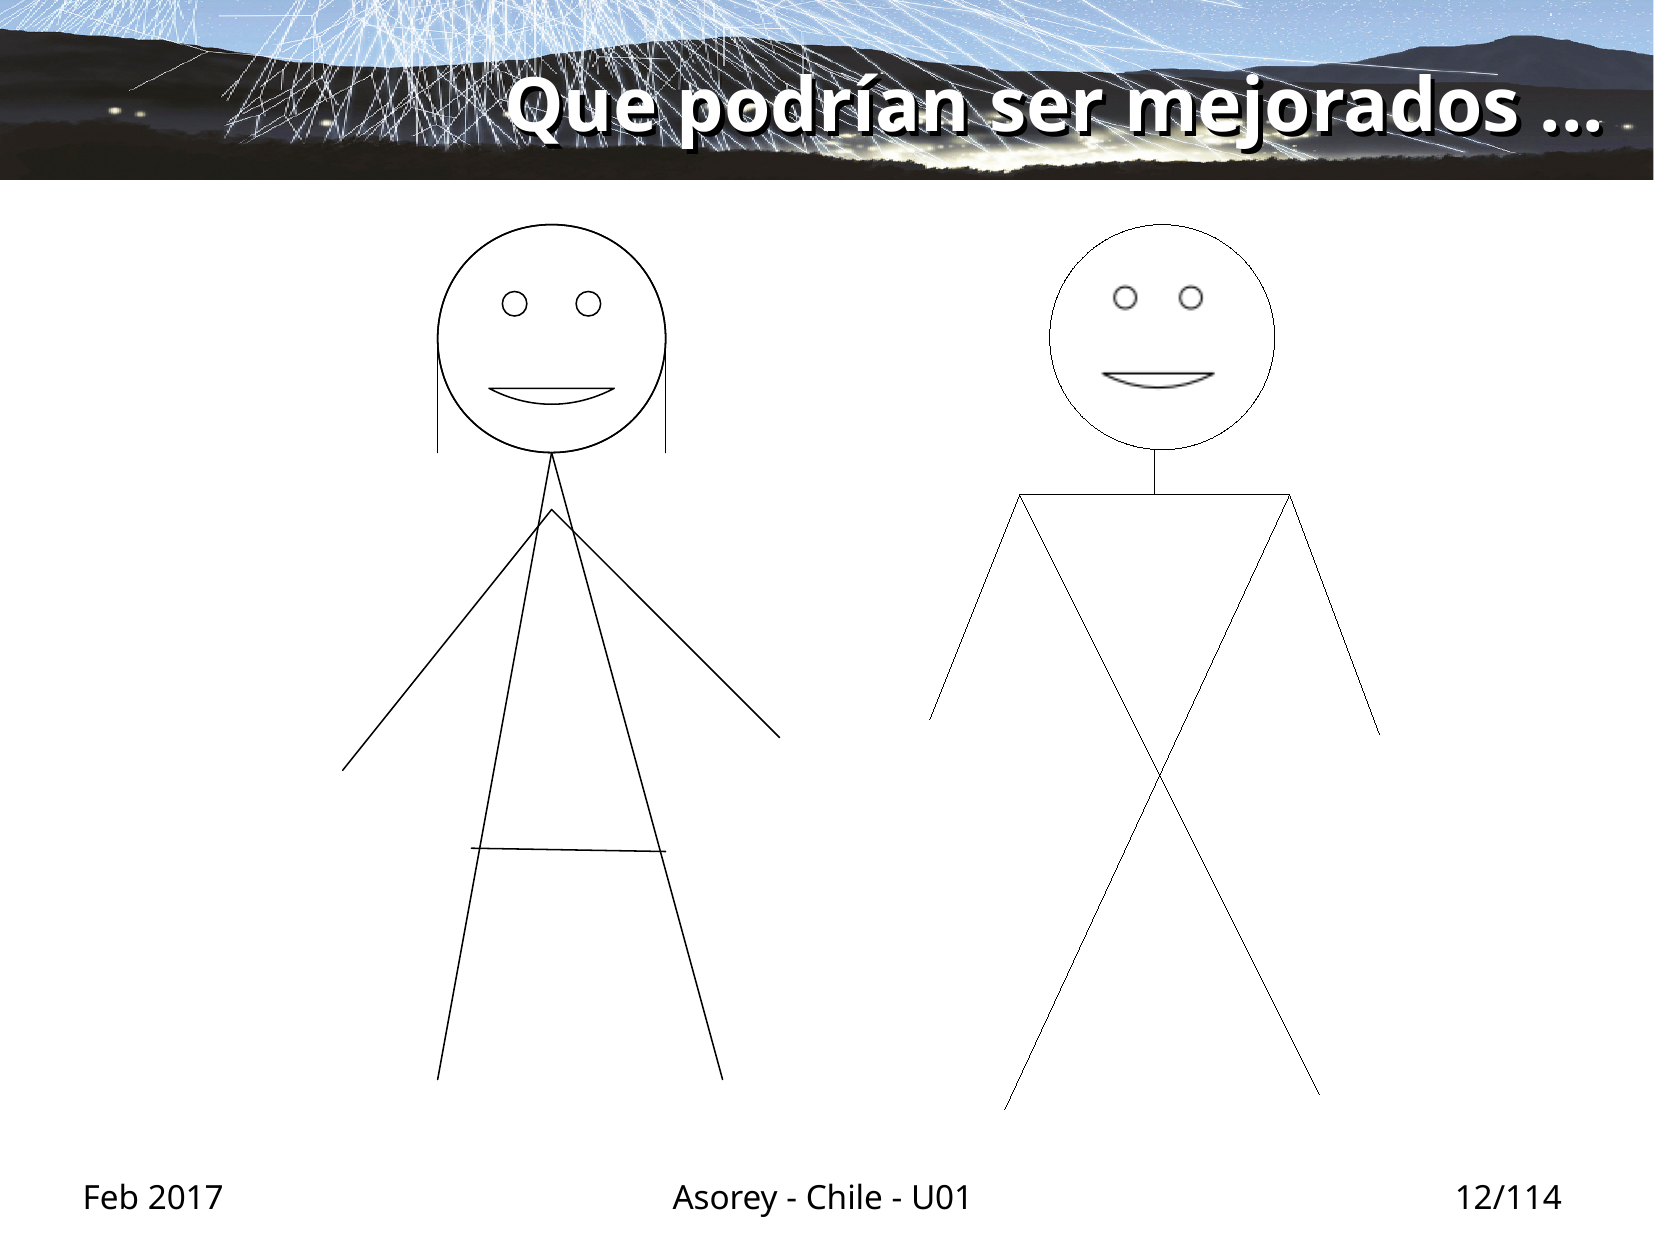

# Que podrían ser mejorados ...
Feb 2017
Asorey - Chile - U01
12